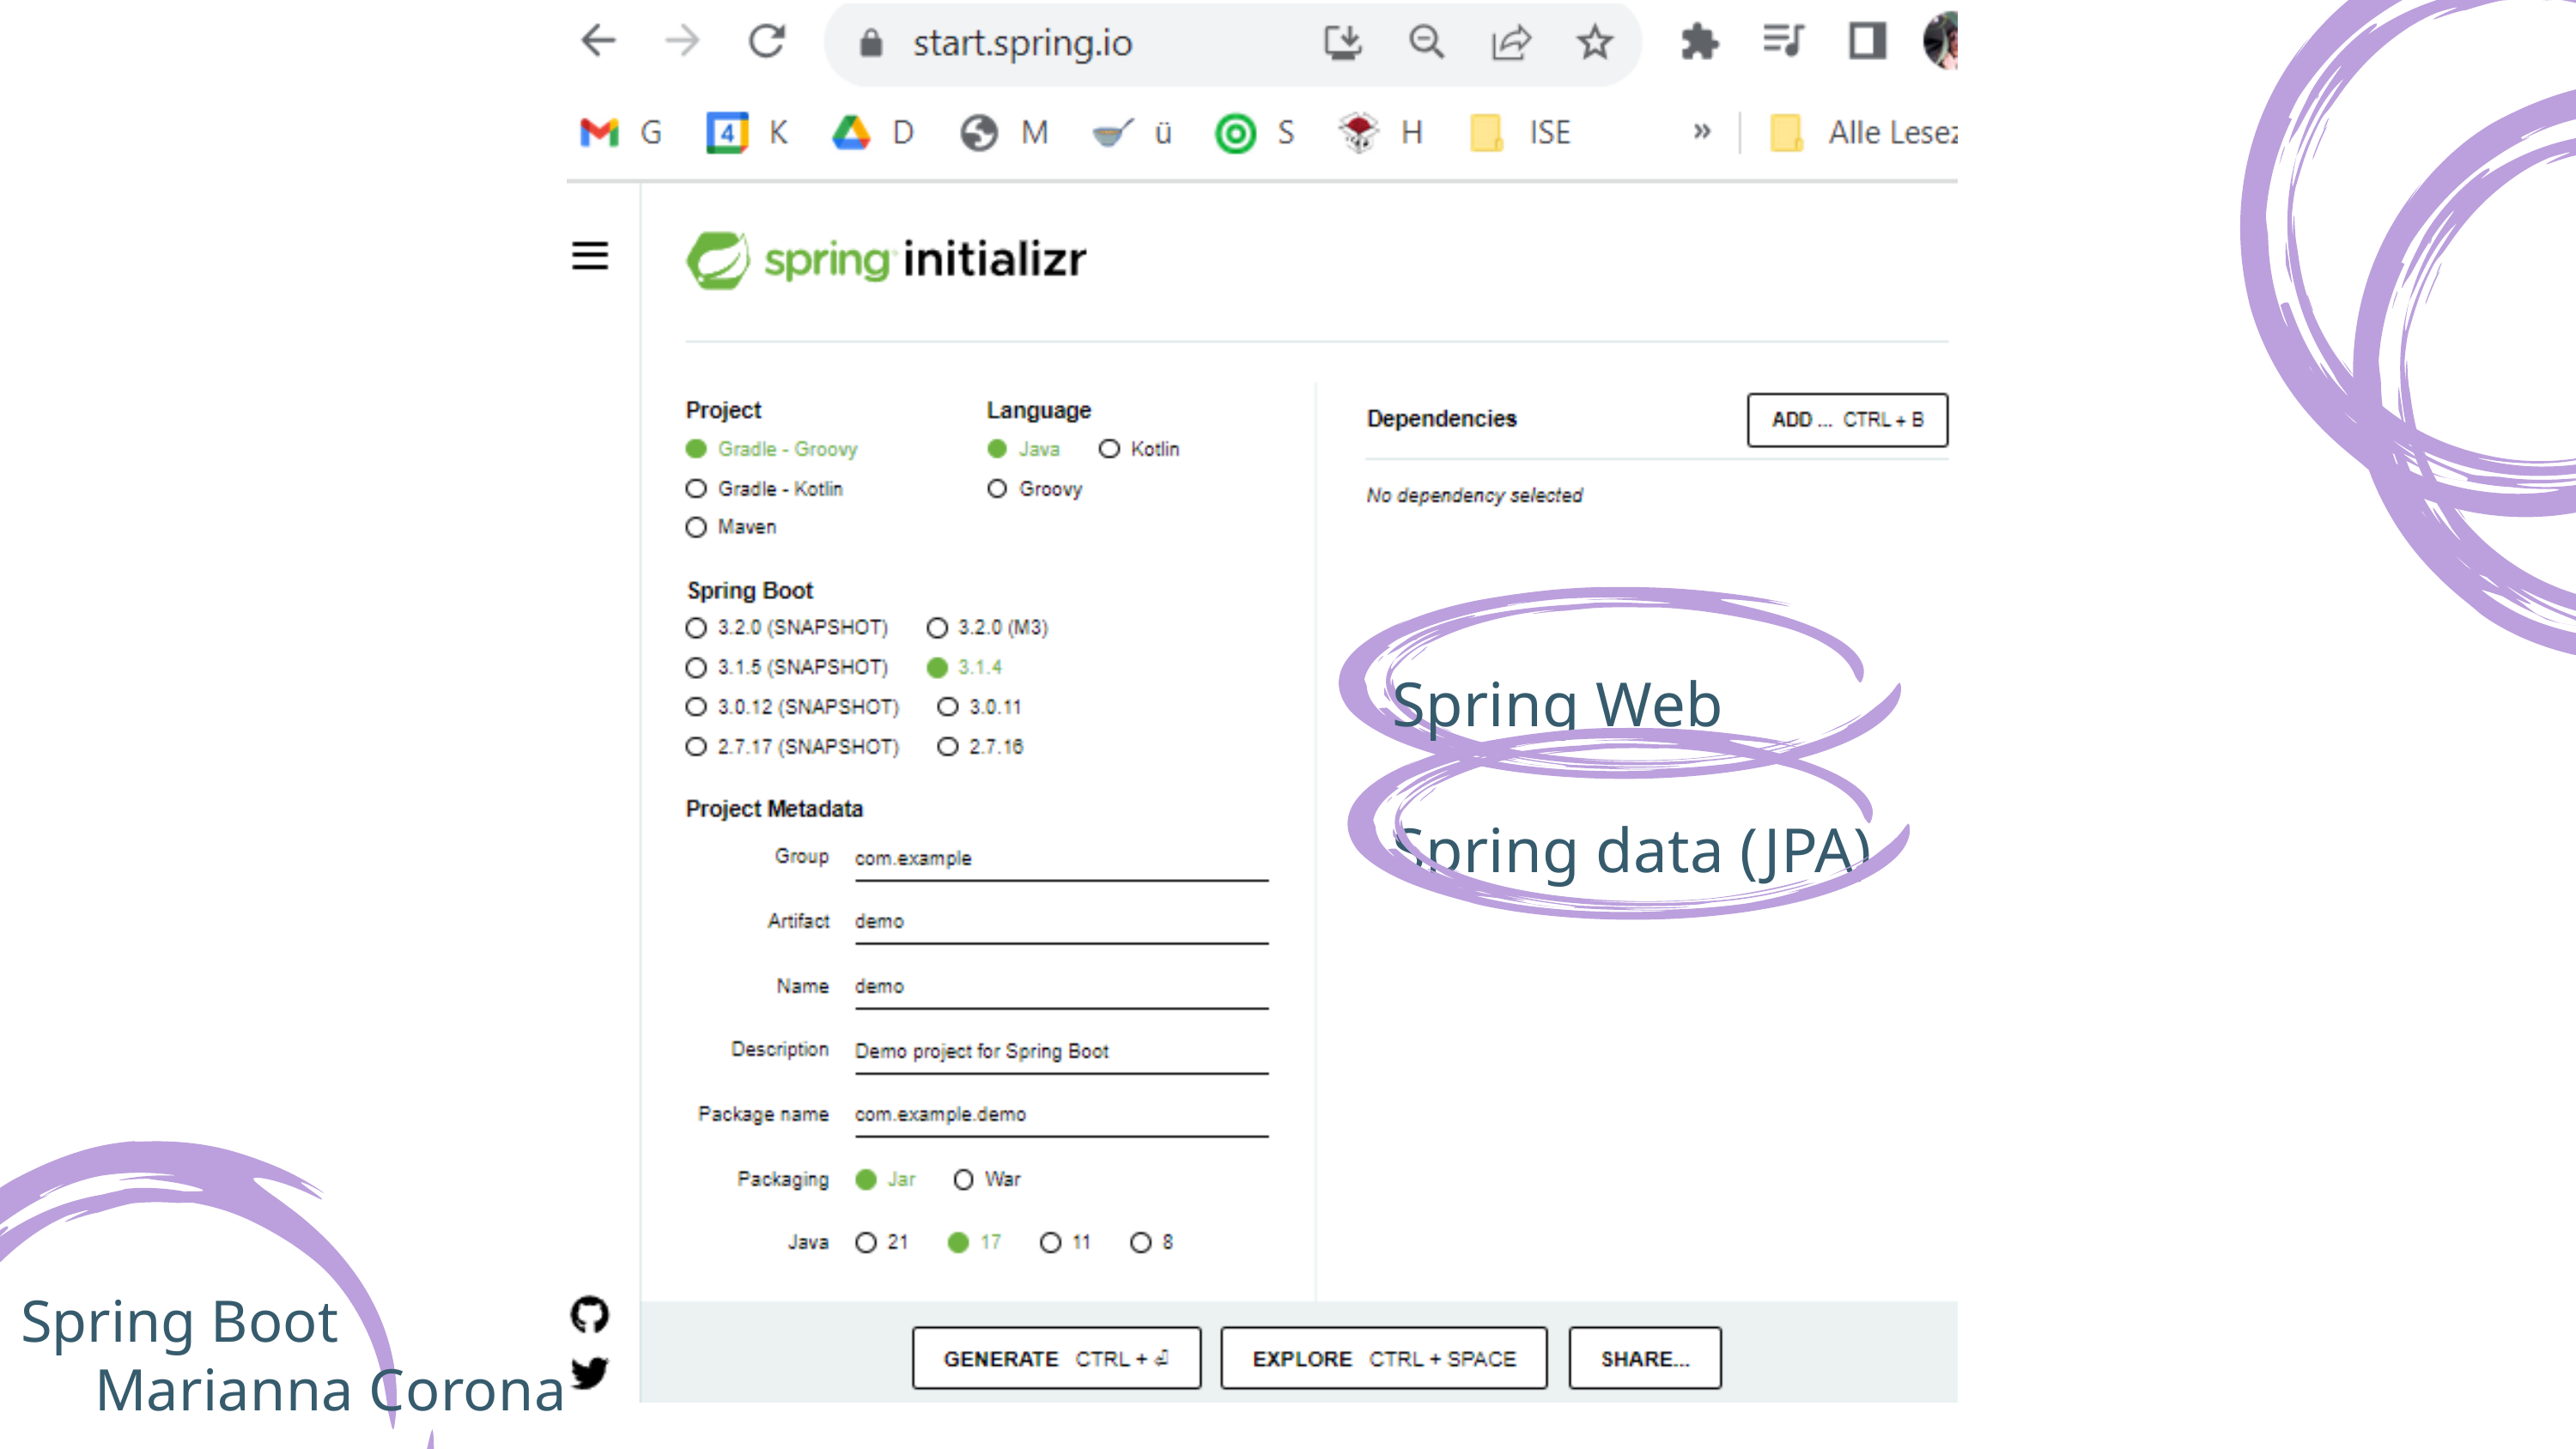

Spring Web
Spring data (JPA)
Spring Boot Marianna Corona